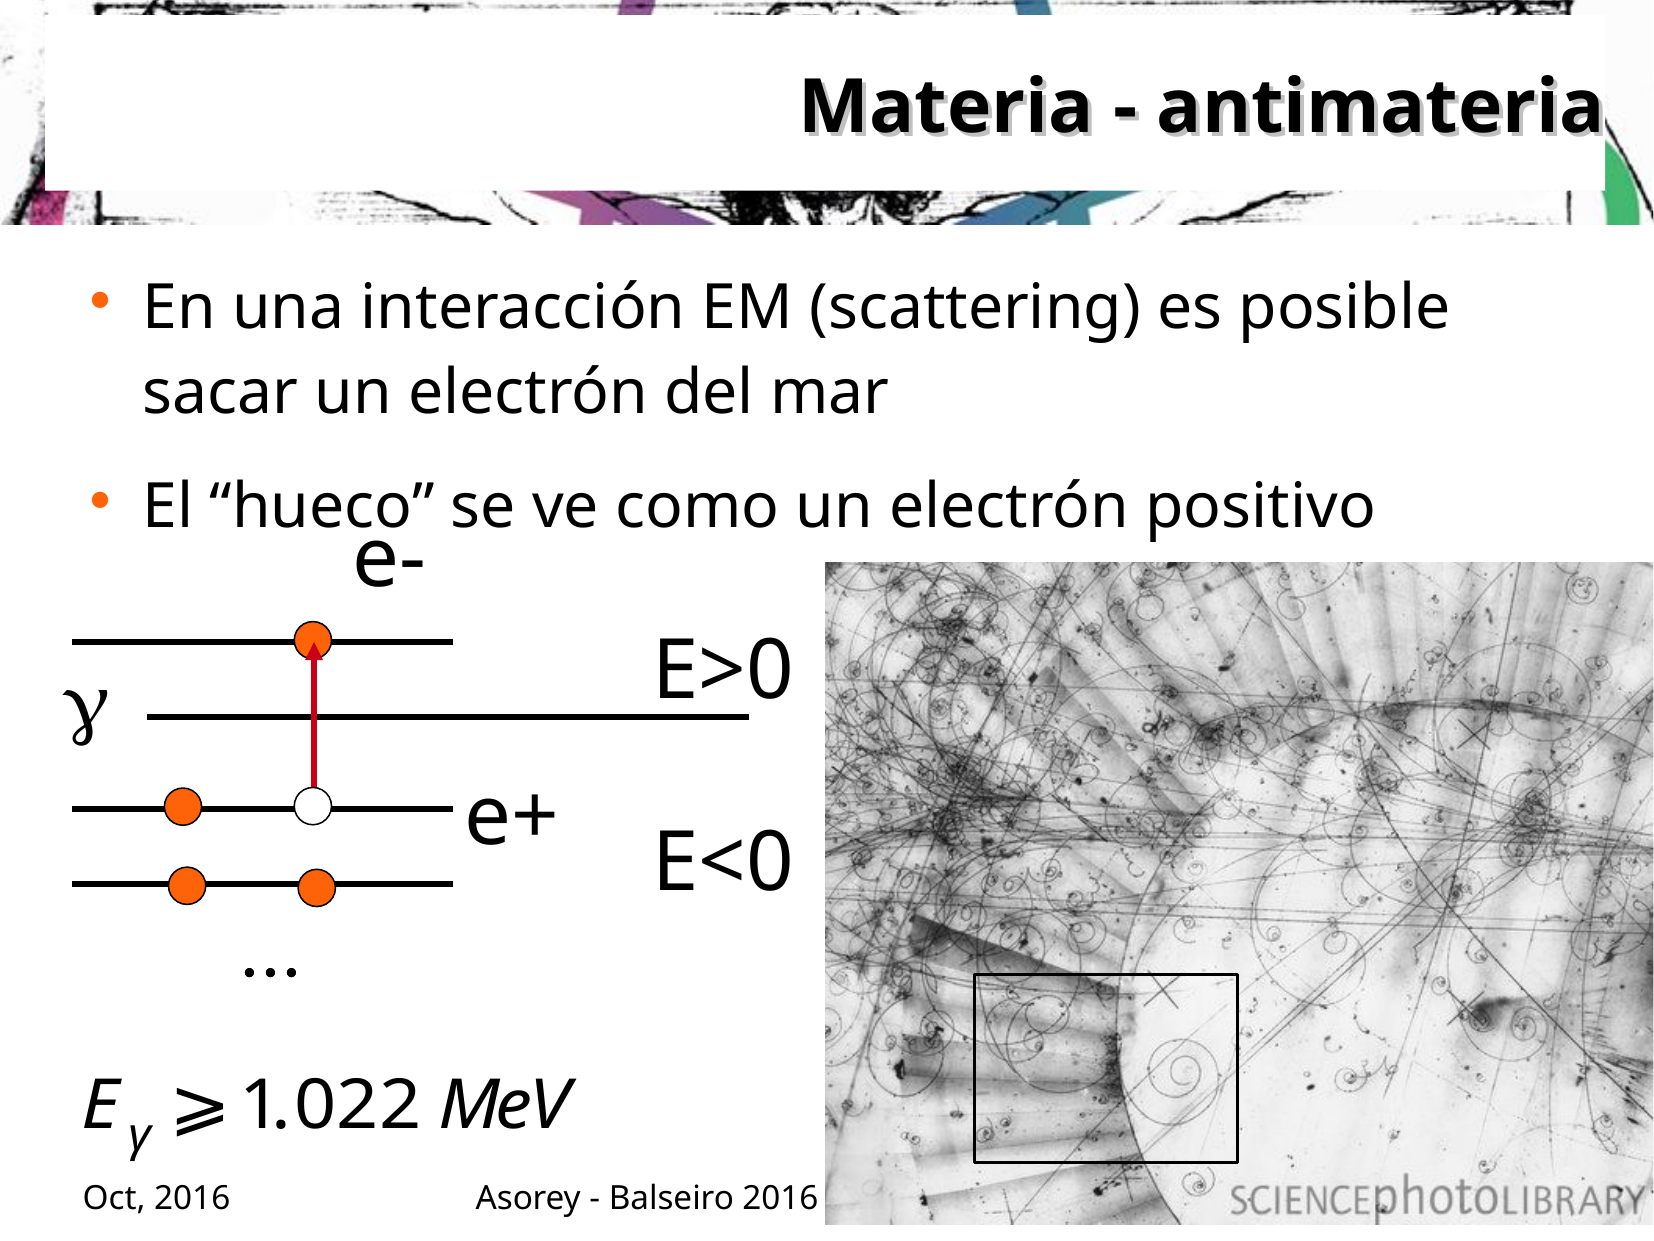

Materia - antimateria
# En una interacción EM (scattering) es posible sacar un electrón del mar
El “hueco” se ve como un electrón positivo
e-
E>0

e+
E<0


Oct, 2016
Asorey - Balseiro 2016 Física Médica - 01/04
54